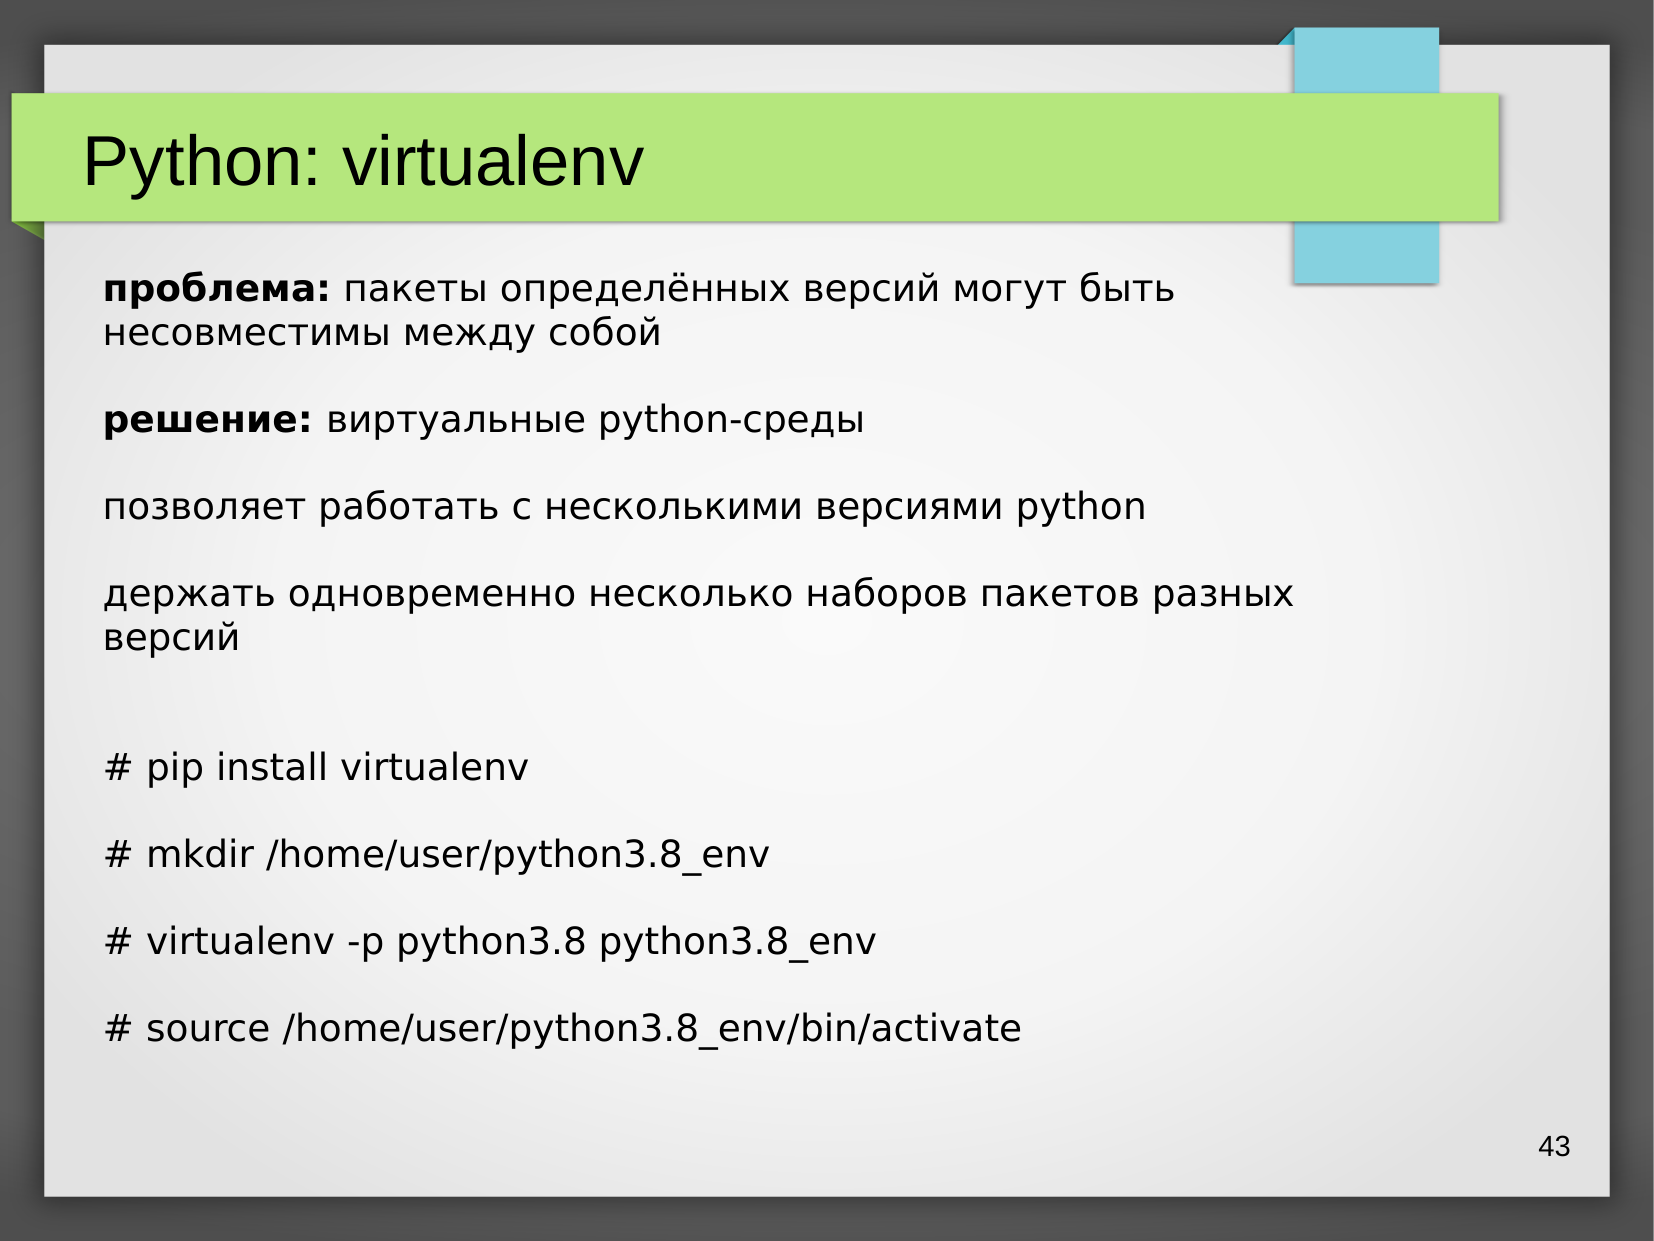

# Python: virtualenv
проблема: пакеты определённых версий могут быть несовместимы между собой
решение: виртуальные python-среды
позволяет работать с несколькими версиями python
держать одновременно несколько наборов пакетов разных версий
# pip install virtualenv
# mkdir /home/user/python3.8_env
# virtualenv -p python3.8 python3.8_env
# source /home/user/python3.8_env/bin/activate
43